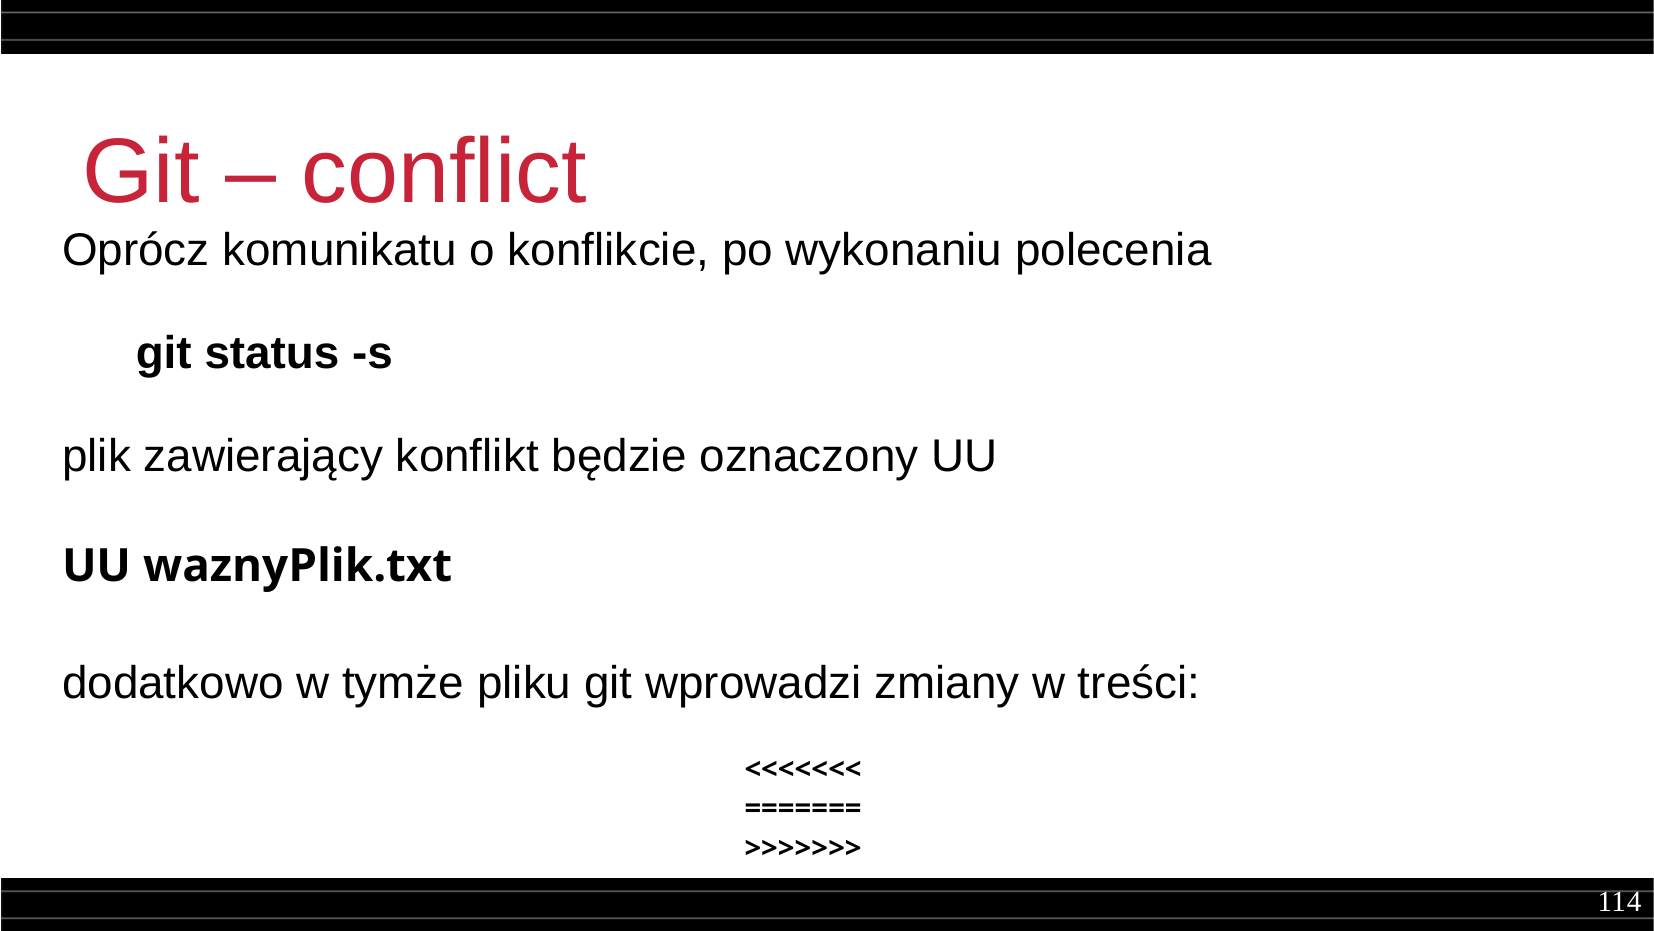

# Git – conflict
Oprócz komunikatu o konflikcie, po wykonaniu polecenia
	git status -s
plik zawierający konflikt będzie oznaczony UU
UU waznyPlik.txt
dodatkowo w tymże pliku git wprowadzi zmiany w treści:
<<<<<<<
=======
>>>>>>>